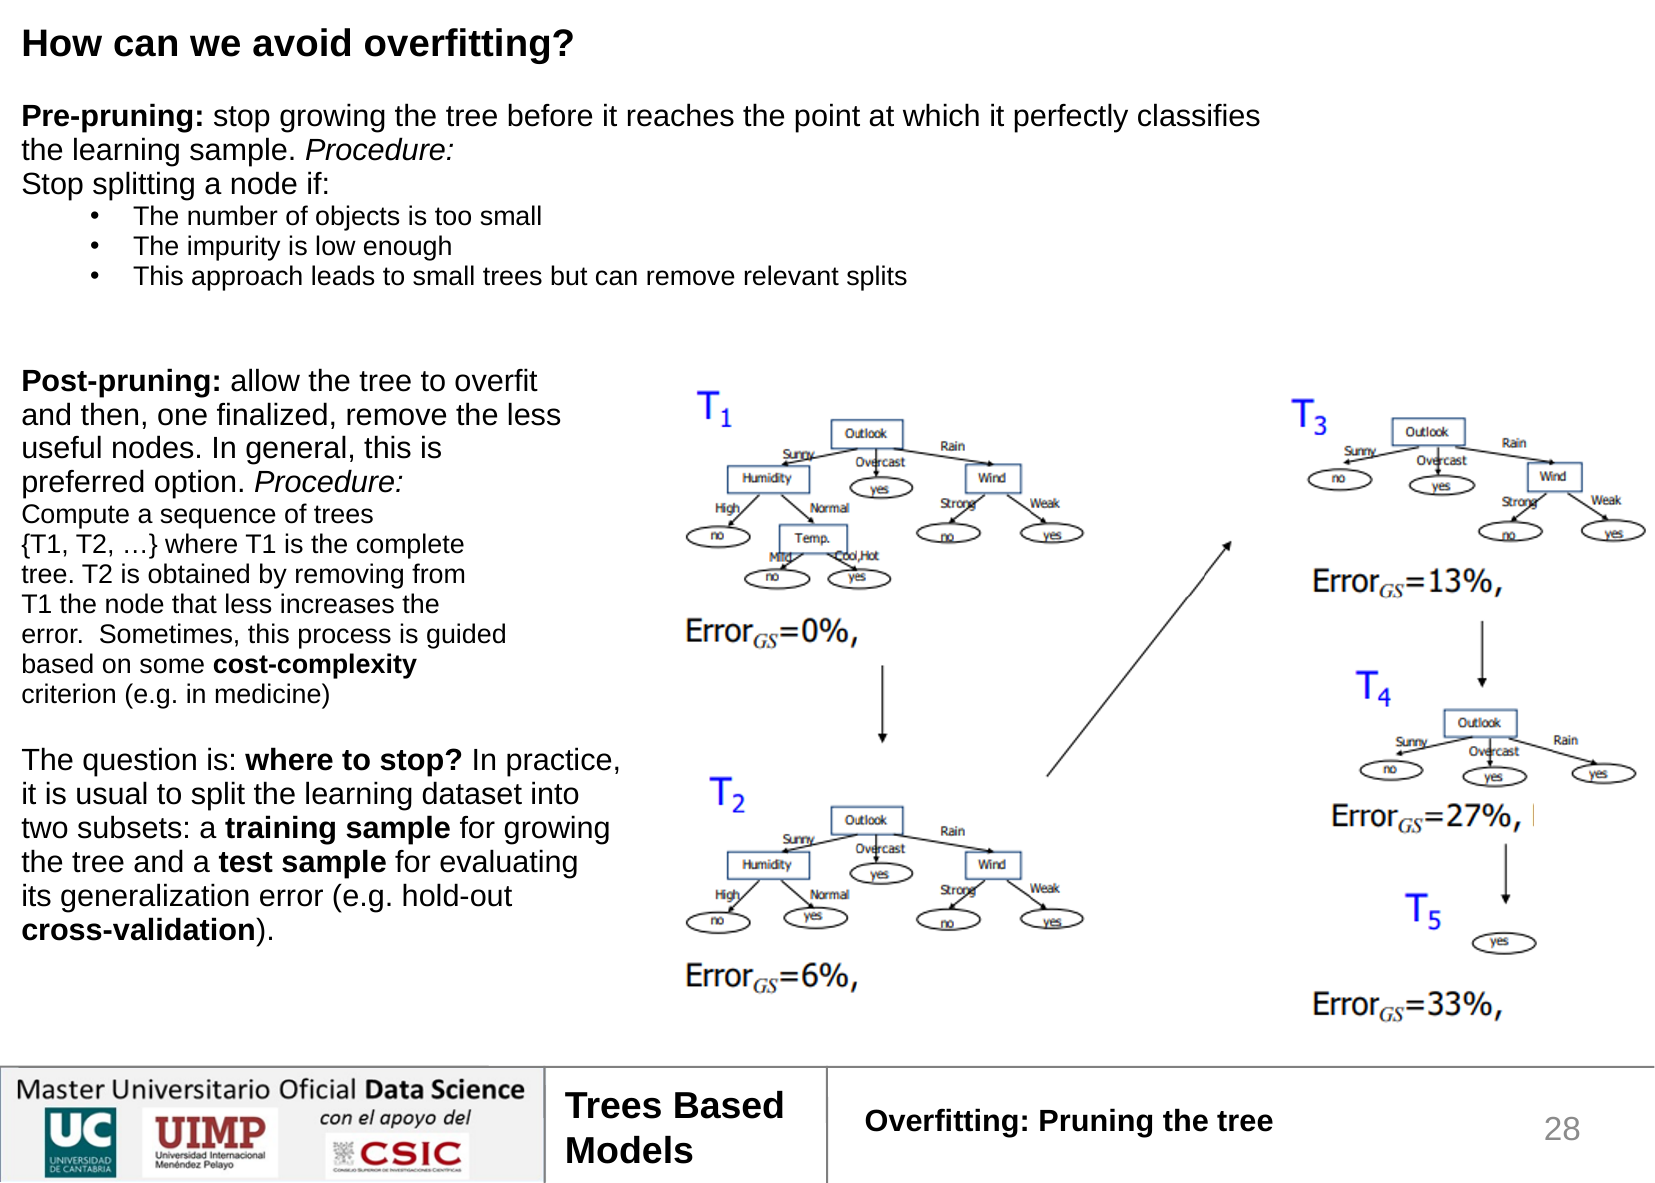

How can we avoid overfitting?
Pre-pruning: stop growing the tree before it reaches the point at which it perfectly classifies
the learning sample. Procedure:
Stop splitting a node if:
The number of objects is too small
The impurity is low enough
This approach leads to small trees but can remove relevant splits
Post-pruning: allow the tree to overfit
and then, one finalized, remove the less
useful nodes. In general, this is
preferred option. Procedure:
Compute a sequence of trees
{T1, T2, …} where T1 is the complete
tree. T2 is obtained by removing from
T1 the node that less increases the
error. Sometimes, this process is guided
based on some cost-complexity
criterion (e.g. in medicine)
The question is: where to stop? In practice,
it is usual to split the learning dataset into
two subsets: a training sample for growing
the tree and a test sample for evaluating
its generalization error (e.g. hold-out
cross-validation).
Overfitting: Pruning the tree